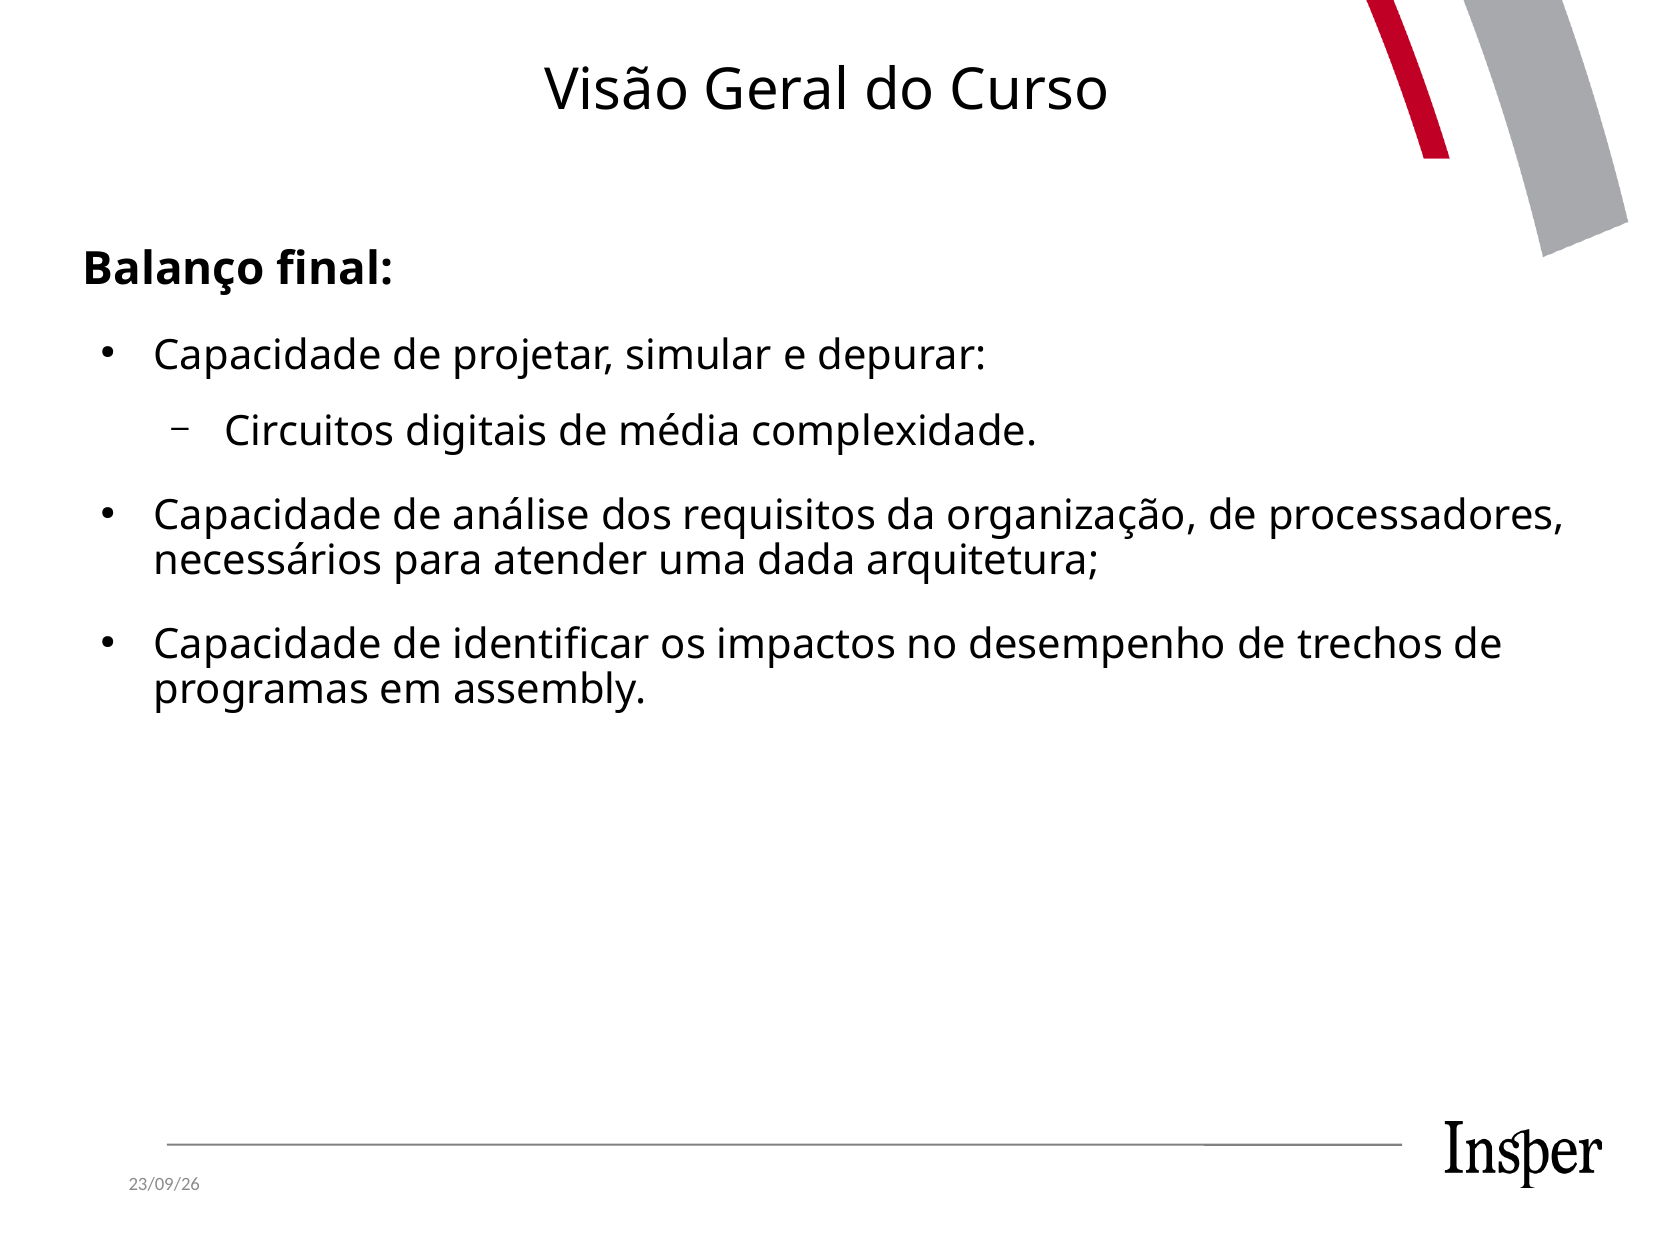

# Visão Geral do Curso
Balanço final:
Capacidade de projetar, simular e depurar:
Circuitos digitais de média complexidade.
Capacidade de análise dos requisitos da organização, de processadores, necessários para atender uma dada arquitetura;
Capacidade de identificar os impactos no desempenho de trechos de programas em assembly.